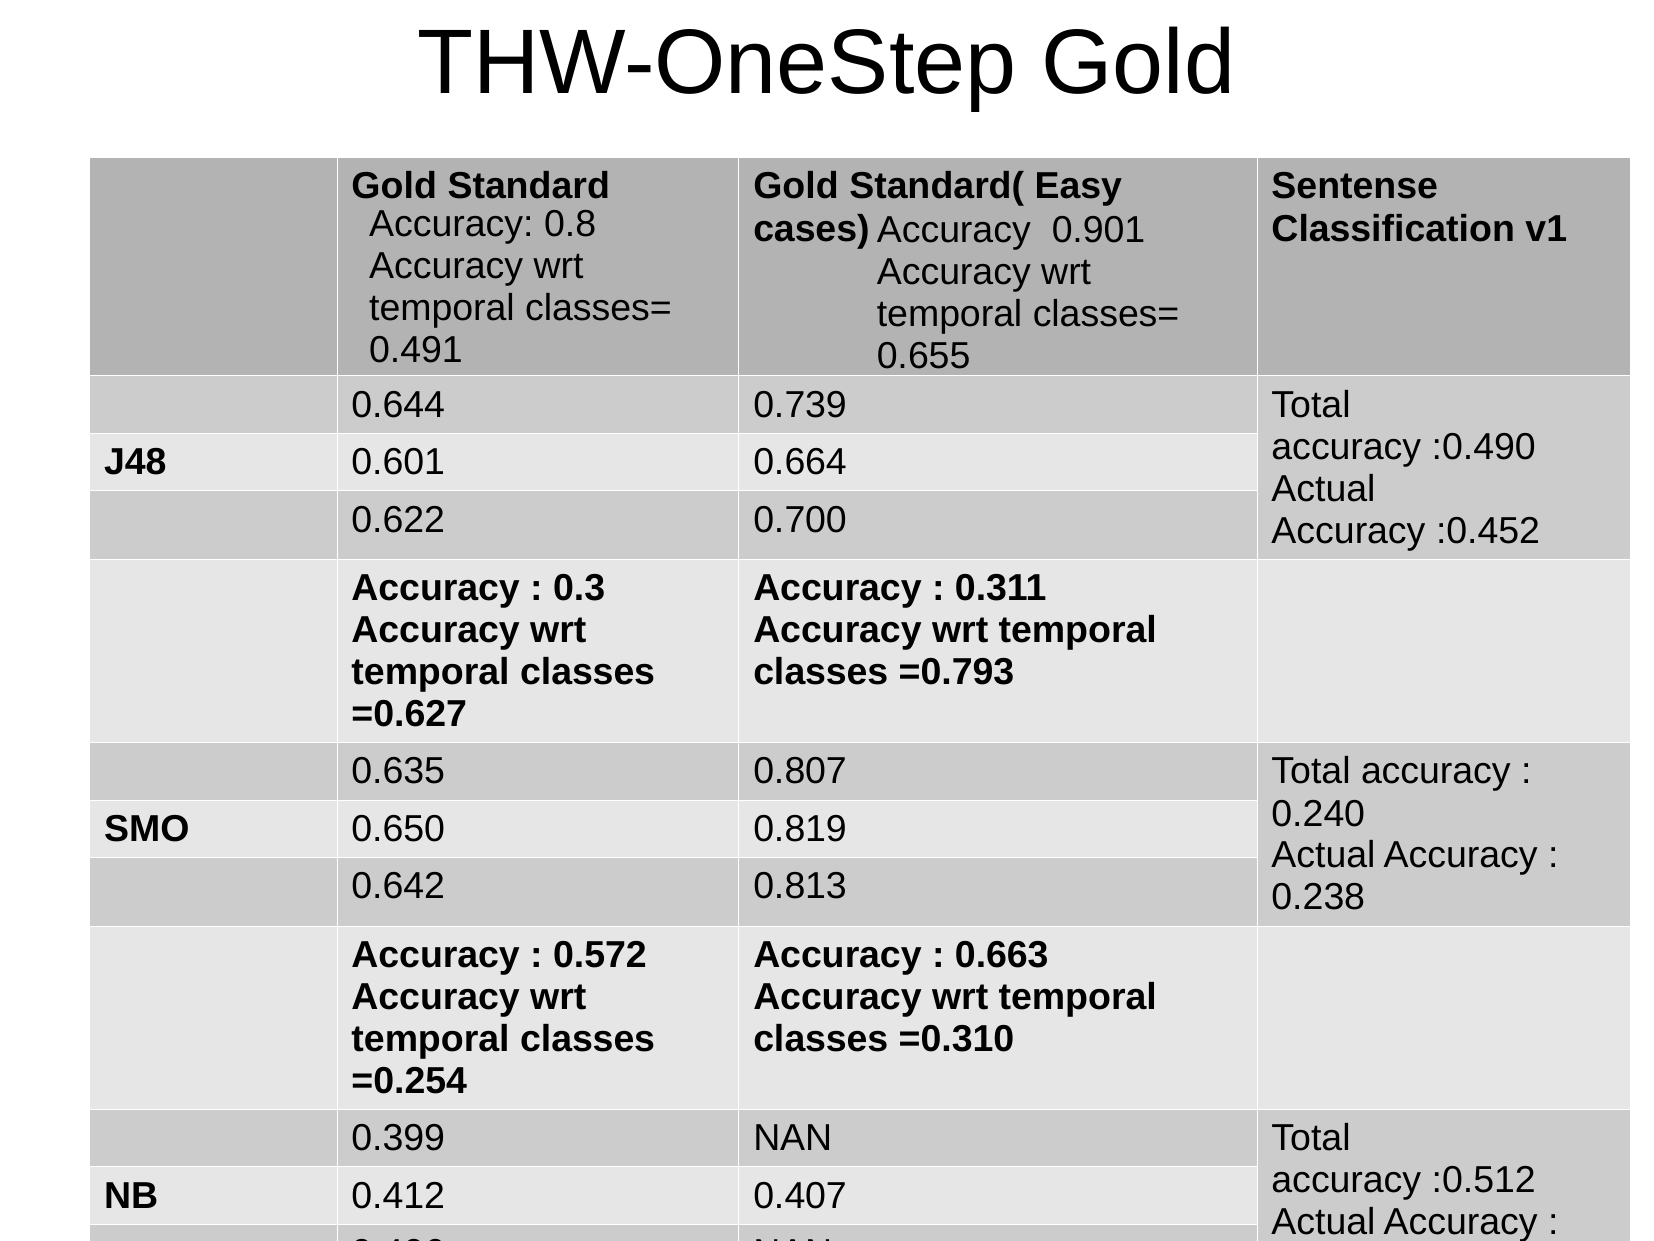

# THW-OneStep Gold
| | Gold Standard | Gold Standard( Easy cases) | Sentense Classification v1 |
| --- | --- | --- | --- |
| | 0.644 | 0.739 | Total accuracy :0.490 Actual Accuracy :0.452 |
| J48 | 0.601 | 0.664 | |
| | 0.622 | 0.700 | |
| | Accuracy : 0.3 Accuracy wrt temporal classes =0.627 | Accuracy : 0.311 Accuracy wrt temporal classes =0.793 | |
| | 0.635 | 0.807 | Total accuracy : 0.240 Actual Accuracy : 0.238 |
| SMO | 0.650 | 0.819 | |
| | 0.642 | 0.813 | |
| | Accuracy : 0.572 Accuracy wrt temporal classes =0.254 | Accuracy : 0.663 Accuracy wrt temporal classes =0.310 | |
| | 0.399 | NAN | Total accuracy :0.512 Actual Accuracy : 0.505 |
| NB | 0.412 | 0.407 | |
| | 0.406 | NAN | |
Accuracy: 0.8
Accuracy wrt
temporal classes=
0.491
Accuracy 0.901
Accuracy wrt
temporal classes=
0.655